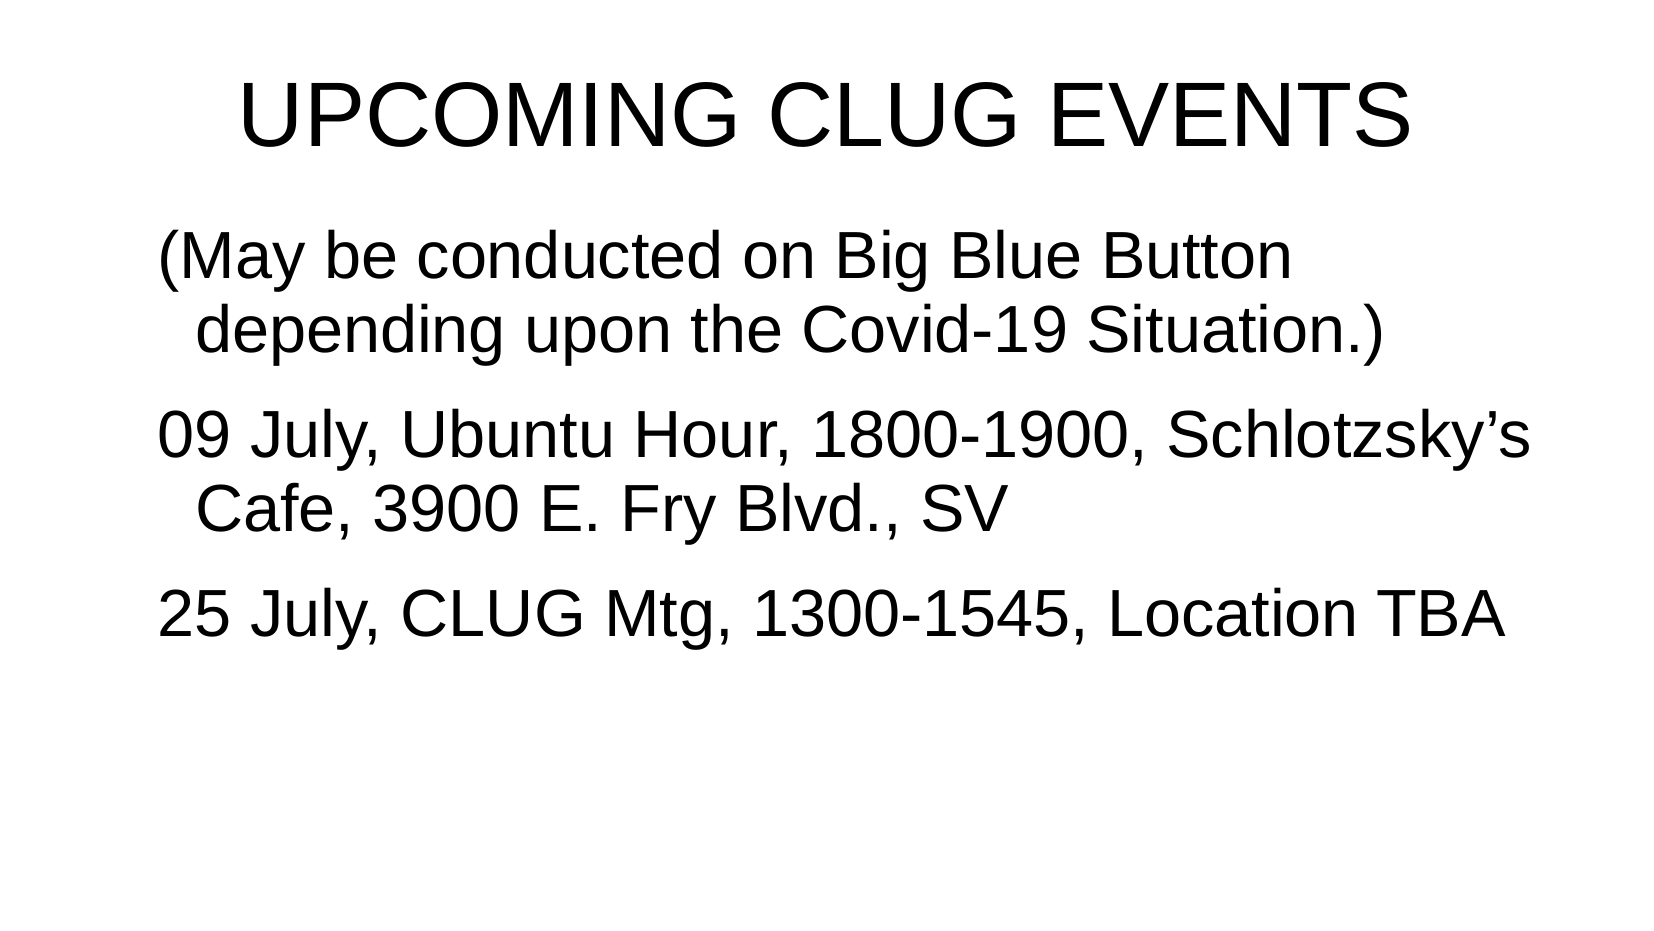

# UPCOMING CLUG EVENTS
(May be conducted on Big Blue Button depending upon the Covid-19 Situation.)
09 July, Ubuntu Hour, 1800-1900, Schlotzsky’s Cafe, 3900 E. Fry Blvd., SV
25 July, CLUG Mtg, 1300-1545, Location TBA